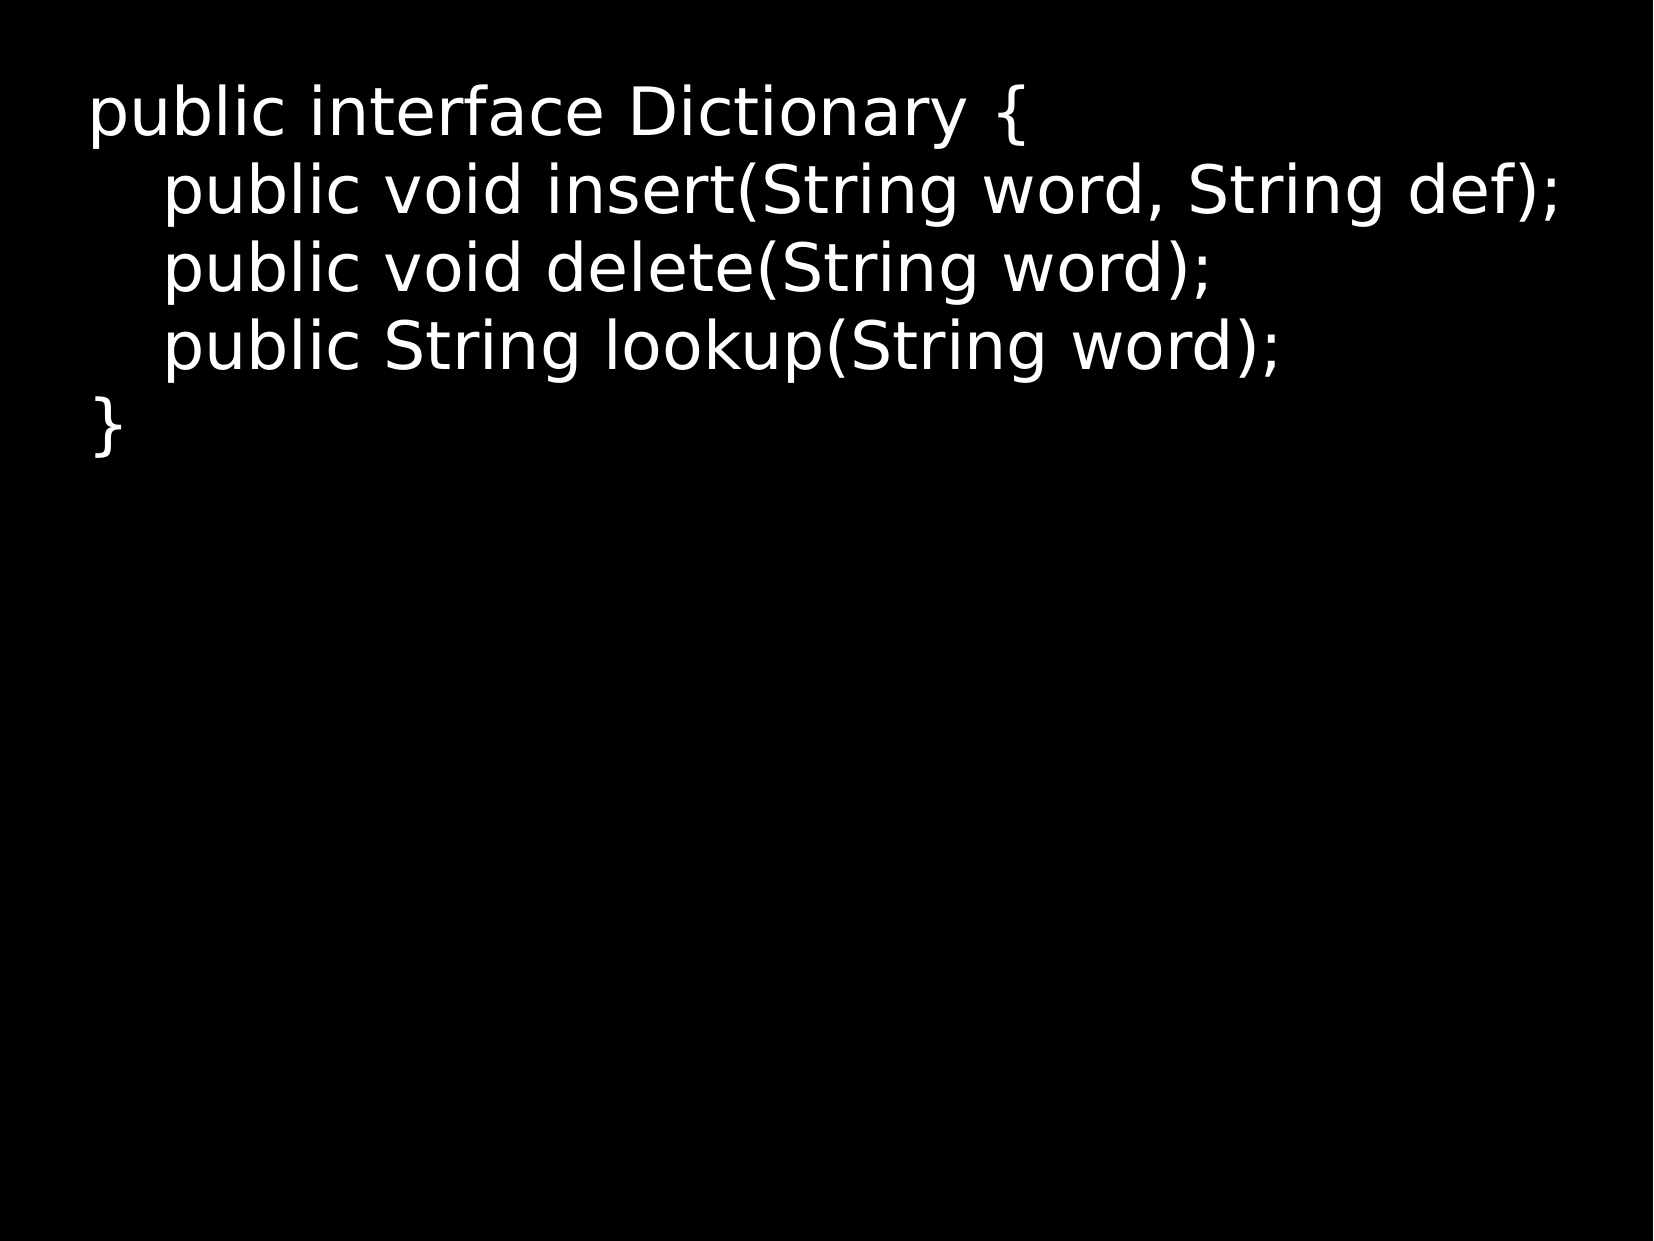

# public interface Dictionary { public void insert(String word, String def); public void delete(String word); public String lookup(String word); }